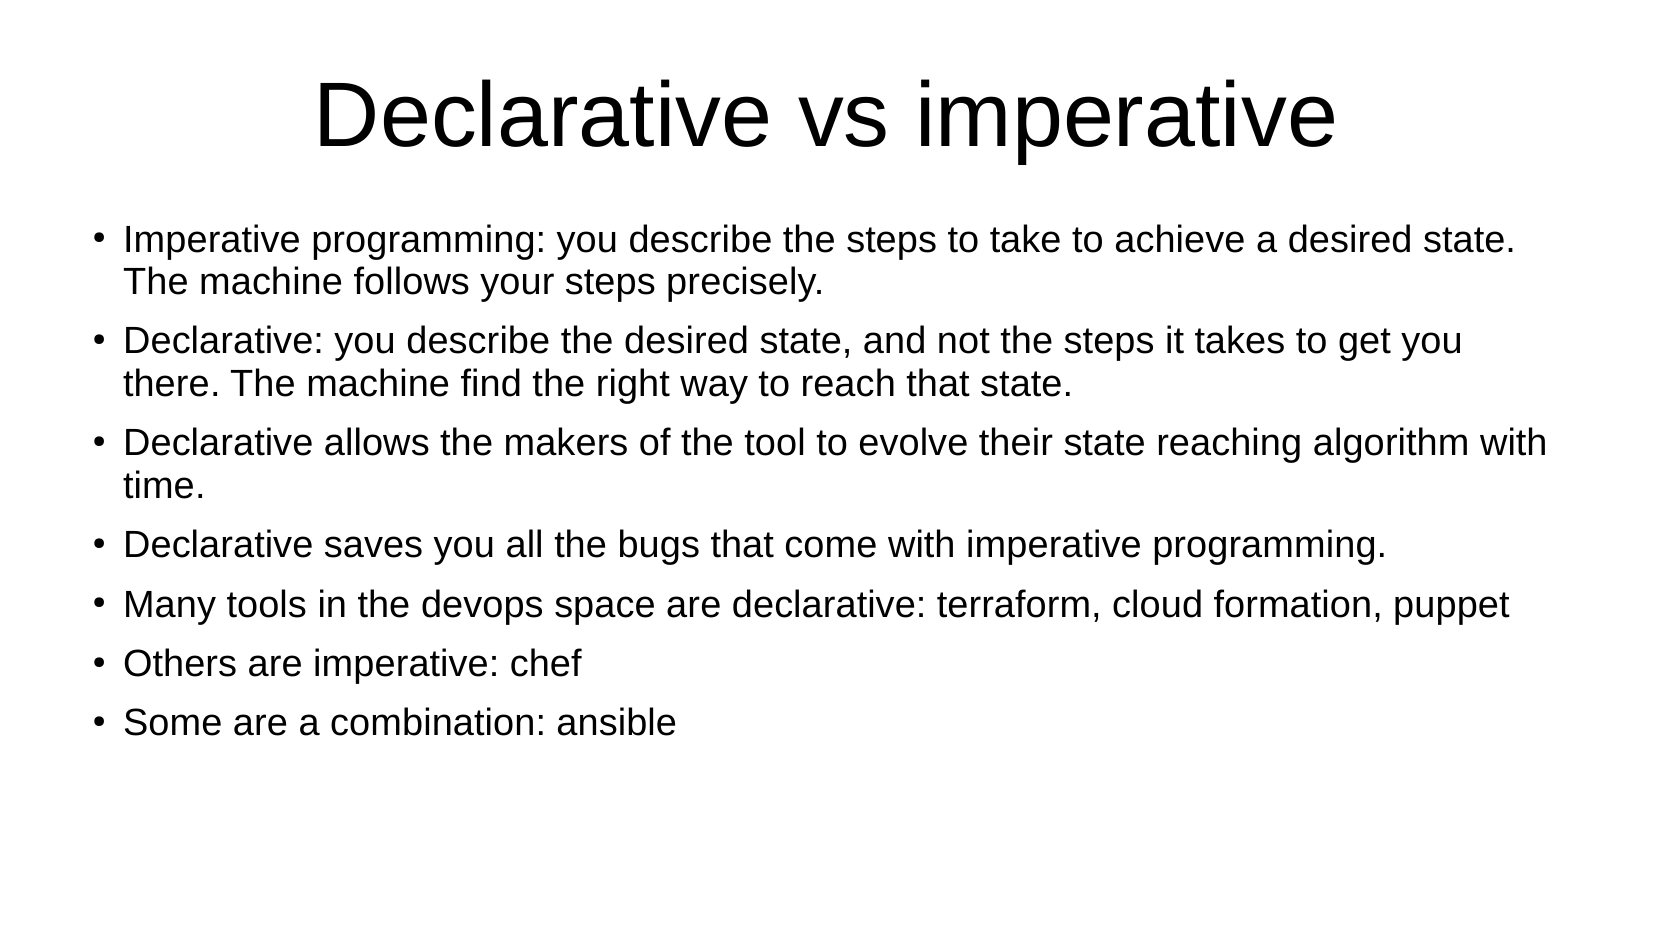

# Declarative vs imperative
Imperative programming: you describe the steps to take to achieve a desired state. The machine follows your steps precisely.
Declarative: you describe the desired state, and not the steps it takes to get you there. The machine find the right way to reach that state.
Declarative allows the makers of the tool to evolve their state reaching algorithm with time.
Declarative saves you all the bugs that come with imperative programming.
Many tools in the devops space are declarative: terraform, cloud formation, puppet
Others are imperative: chef
Some are a combination: ansible